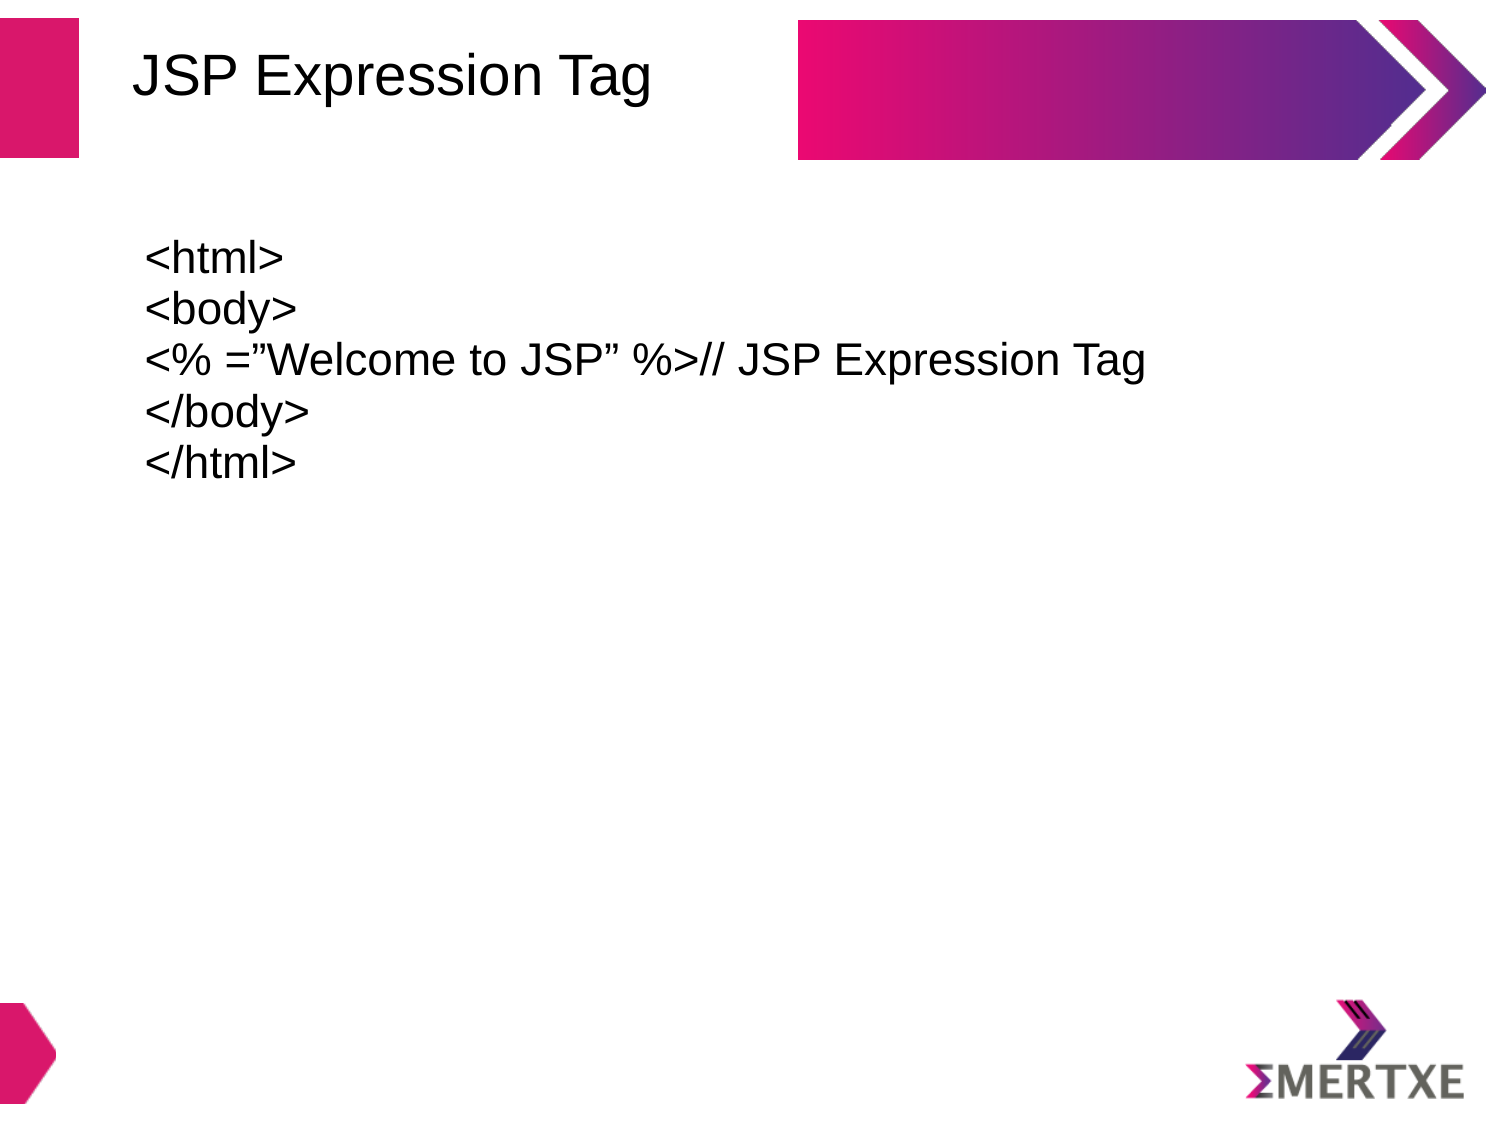

JSP Expression Tag
<html>
<body>
<% =”Welcome to JSP” %>// JSP Expression Tag
</body>
</html>